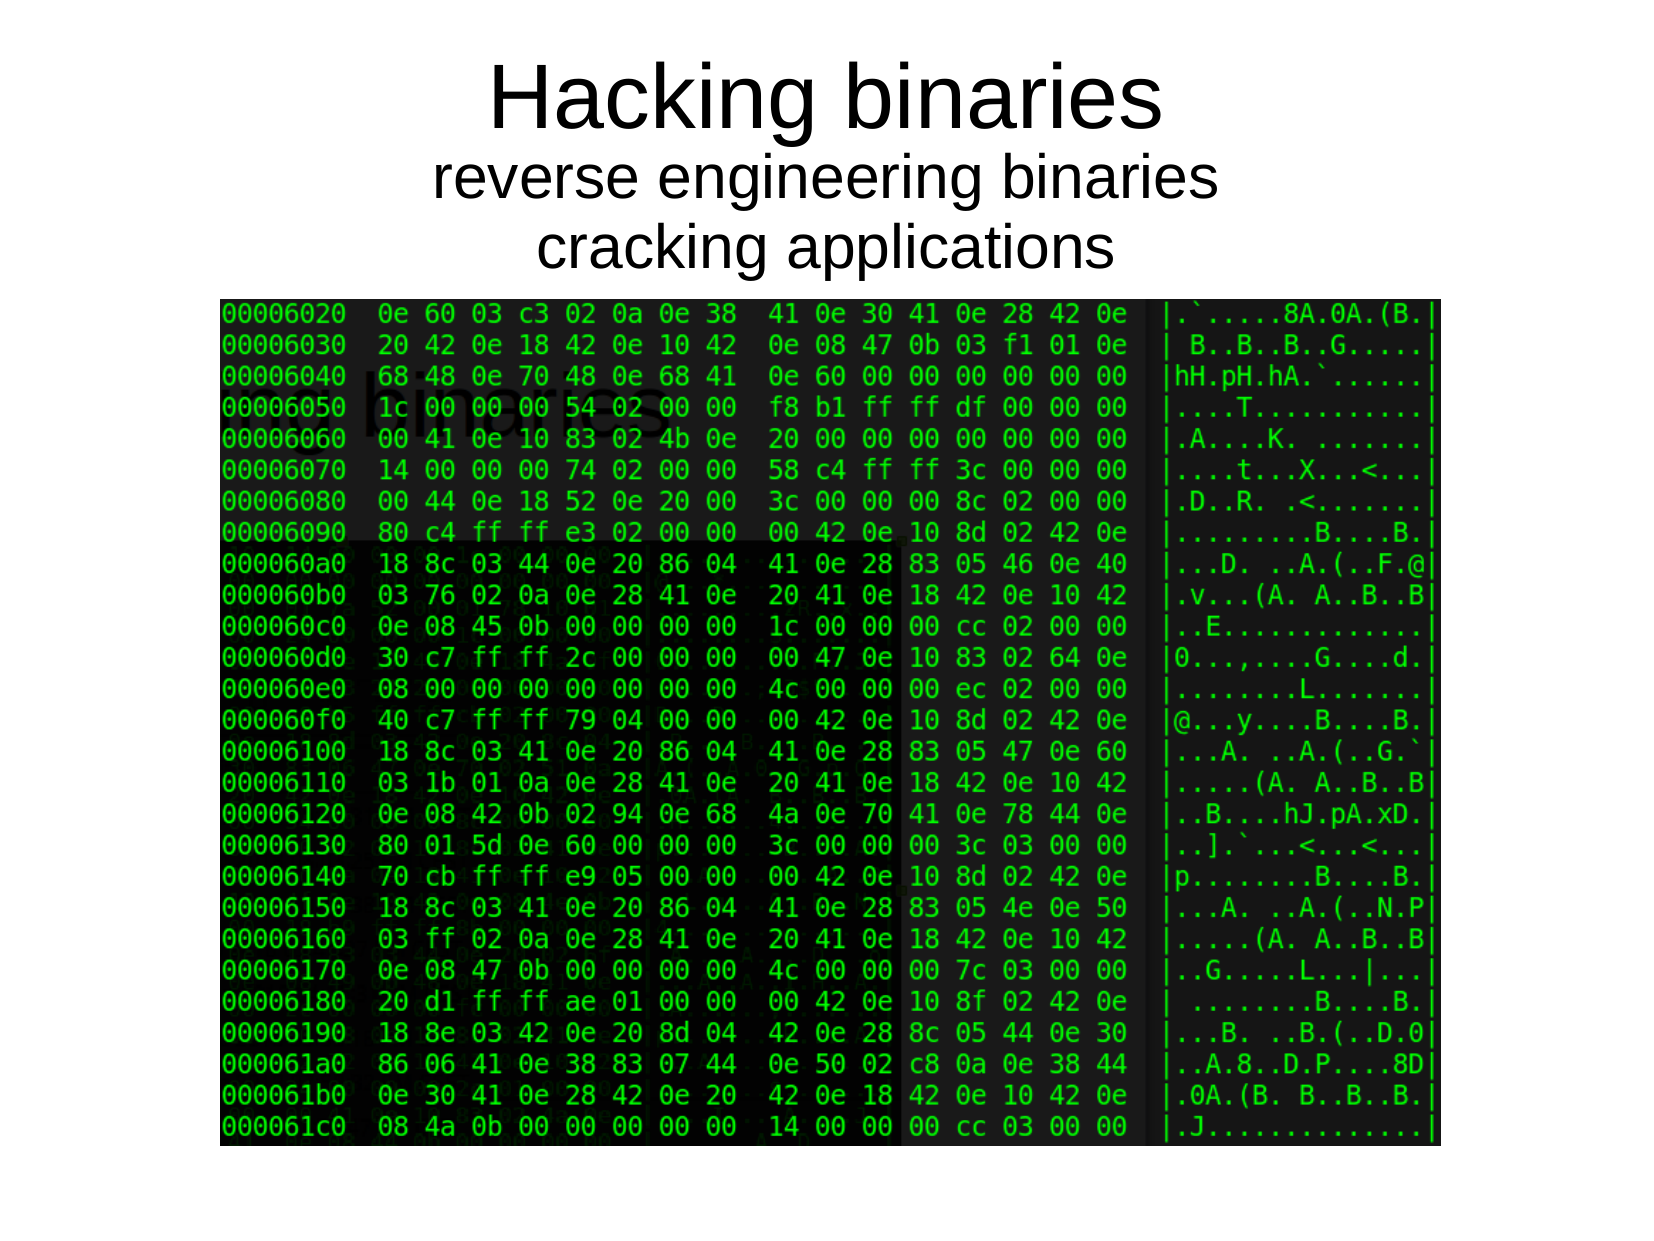

# Hacking binaries
reverse engineering binaries
cracking applications